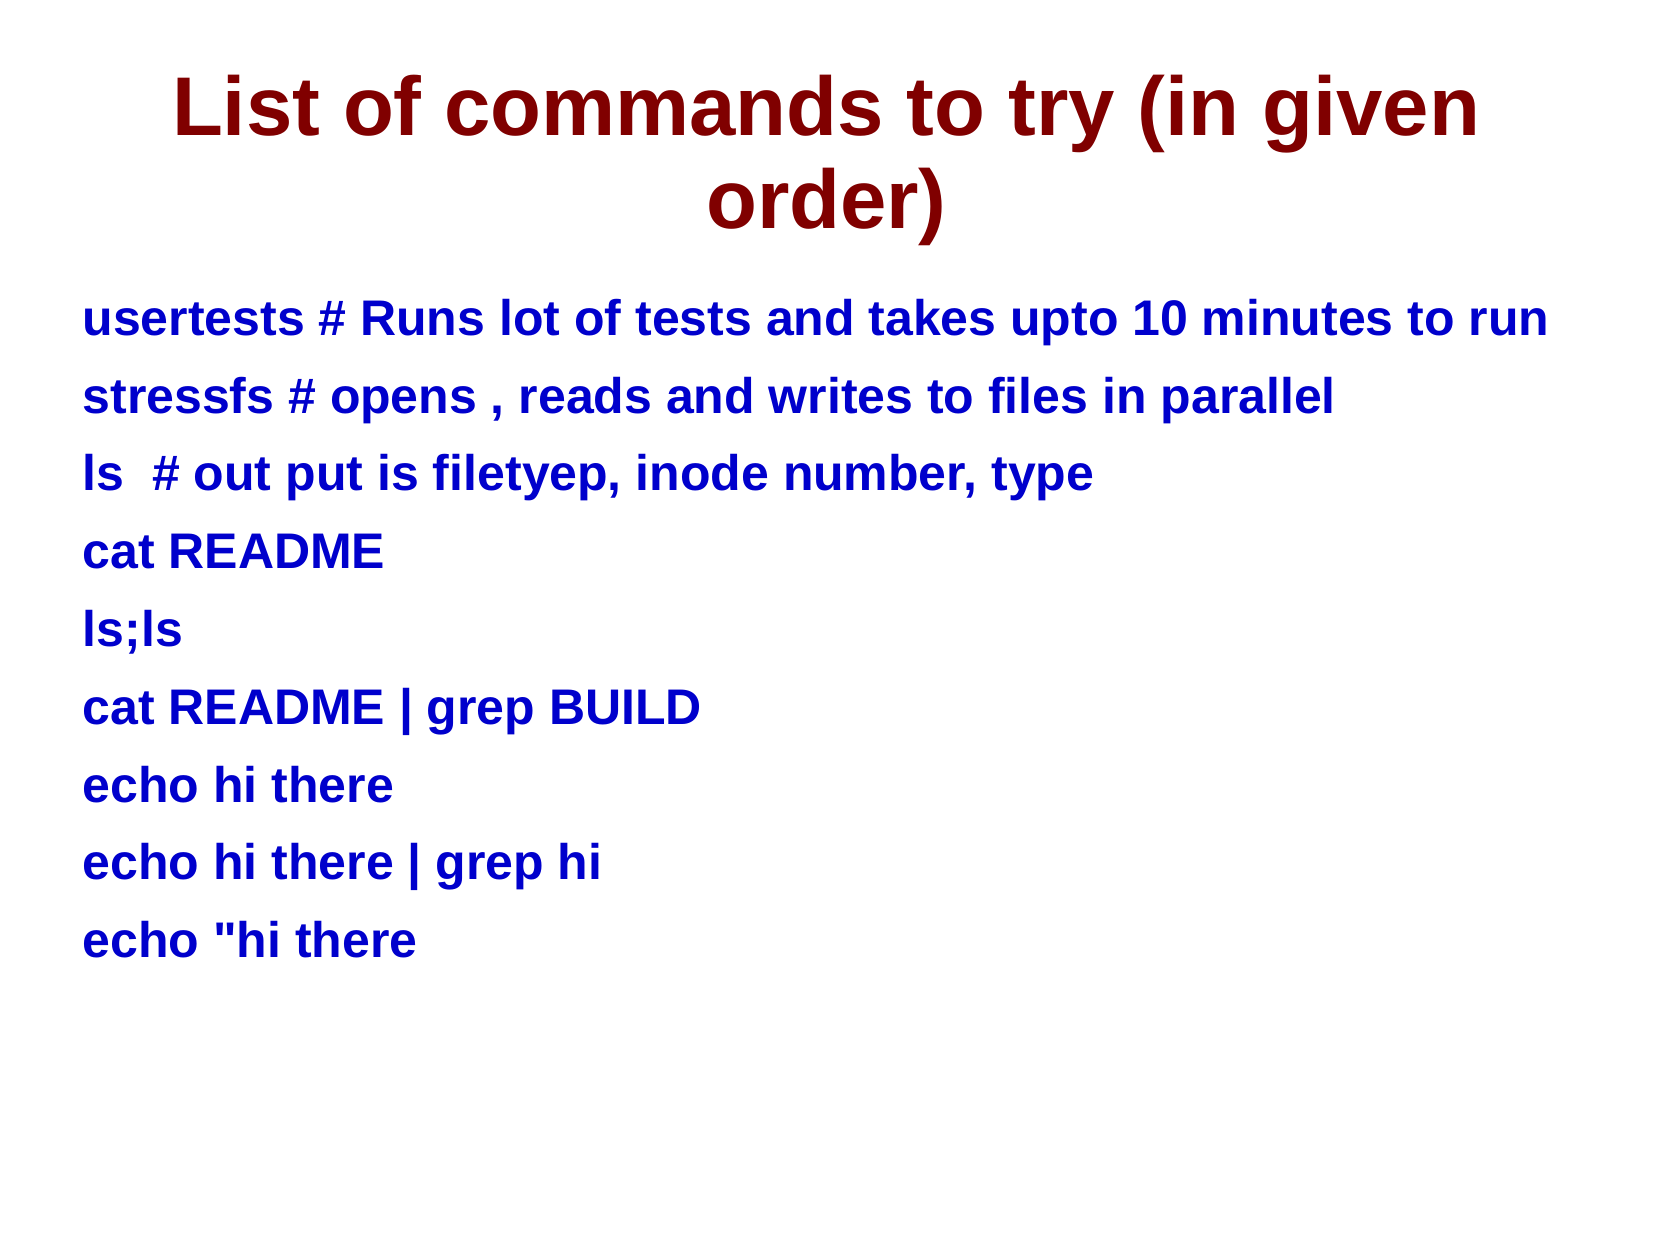

# List of commands to try (in given order)
usertests # Runs lot of tests and takes upto 10 minutes to run
stressfs # opens , reads and writes to files in parallel
ls # out put is filetyep, inode number, type
cat README
ls;ls
cat README | grep BUILD
echo hi there
echo hi there | grep hi
echo "hi there